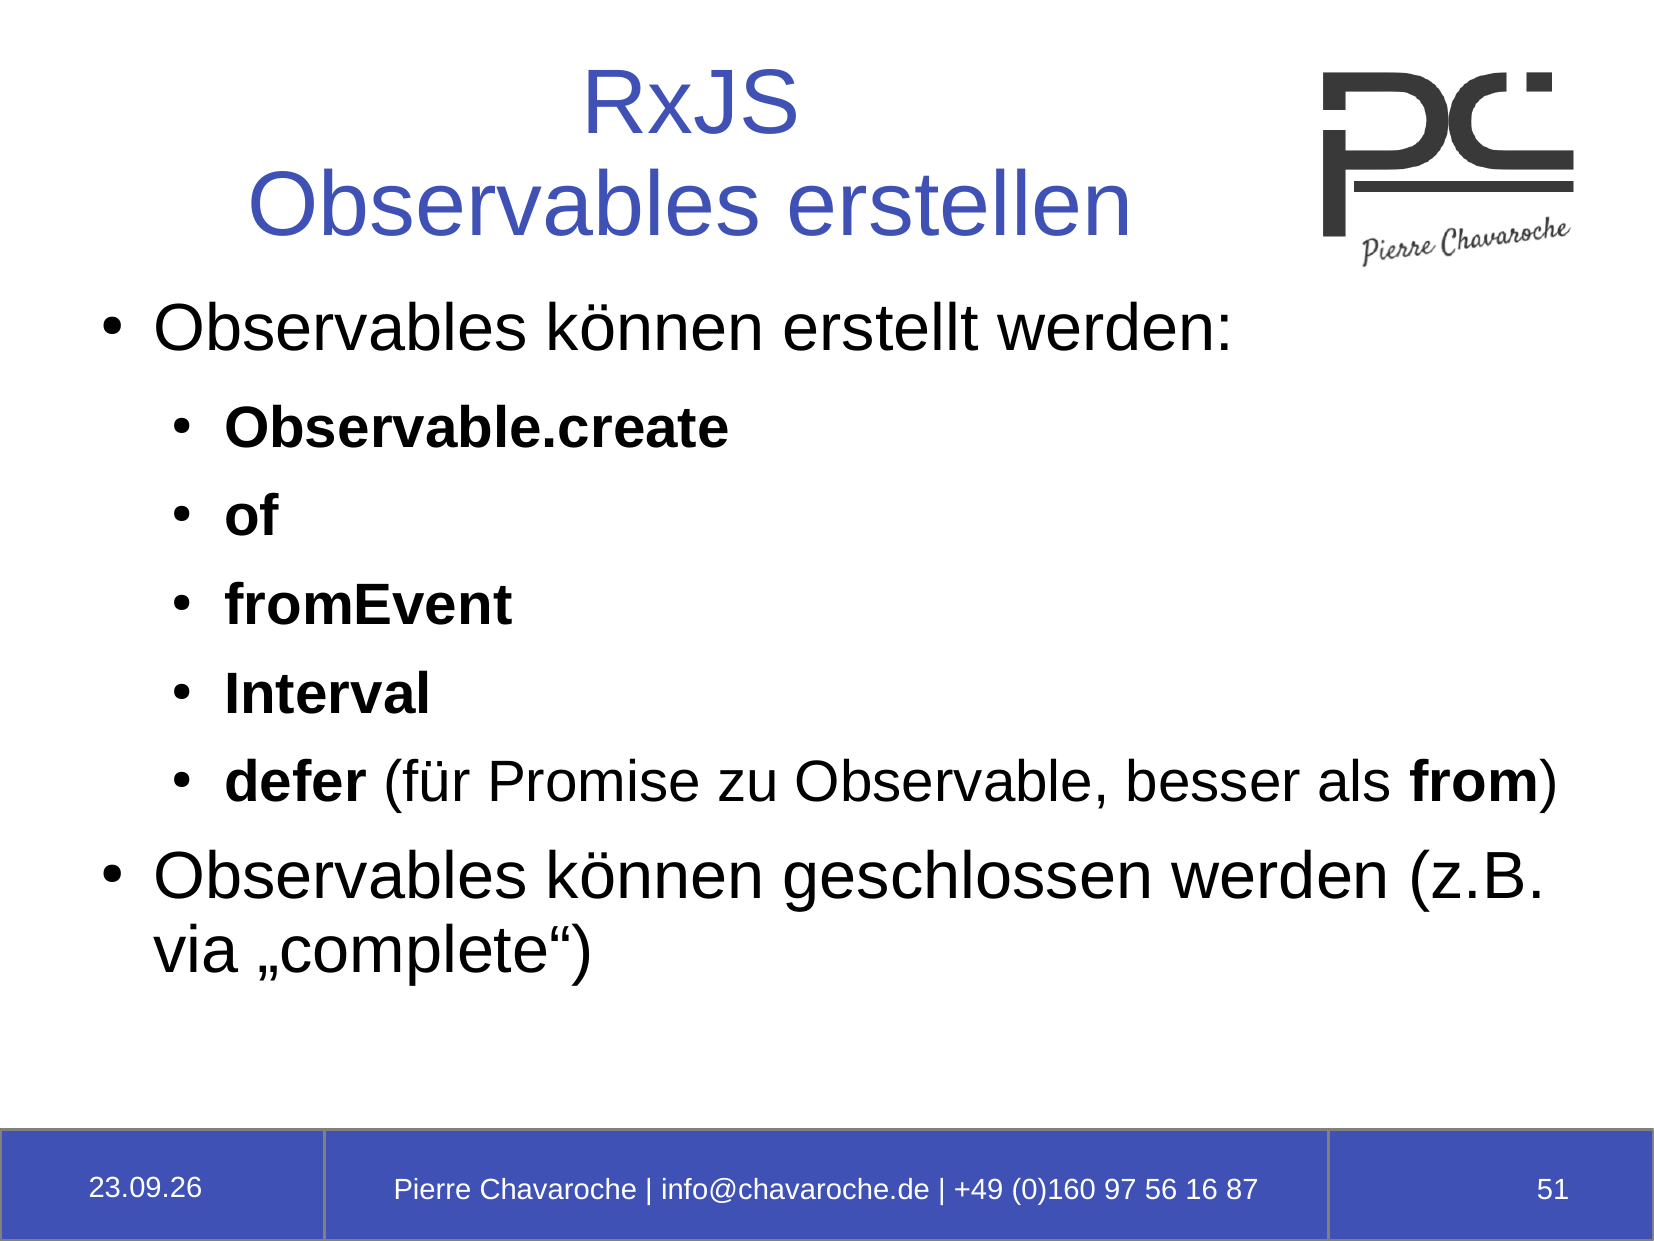

# RxJS Observables erstellen
Observables können erstellt werden:
Observable.create
of
fromEvent
Interval
defer (für Promise zu Observable, besser als from)
Observables können geschlossen werden (z.B. via „complete“)
Pierre Chavaroche | info@chavaroche.de | +49 (0)160 97 56 16 87
51